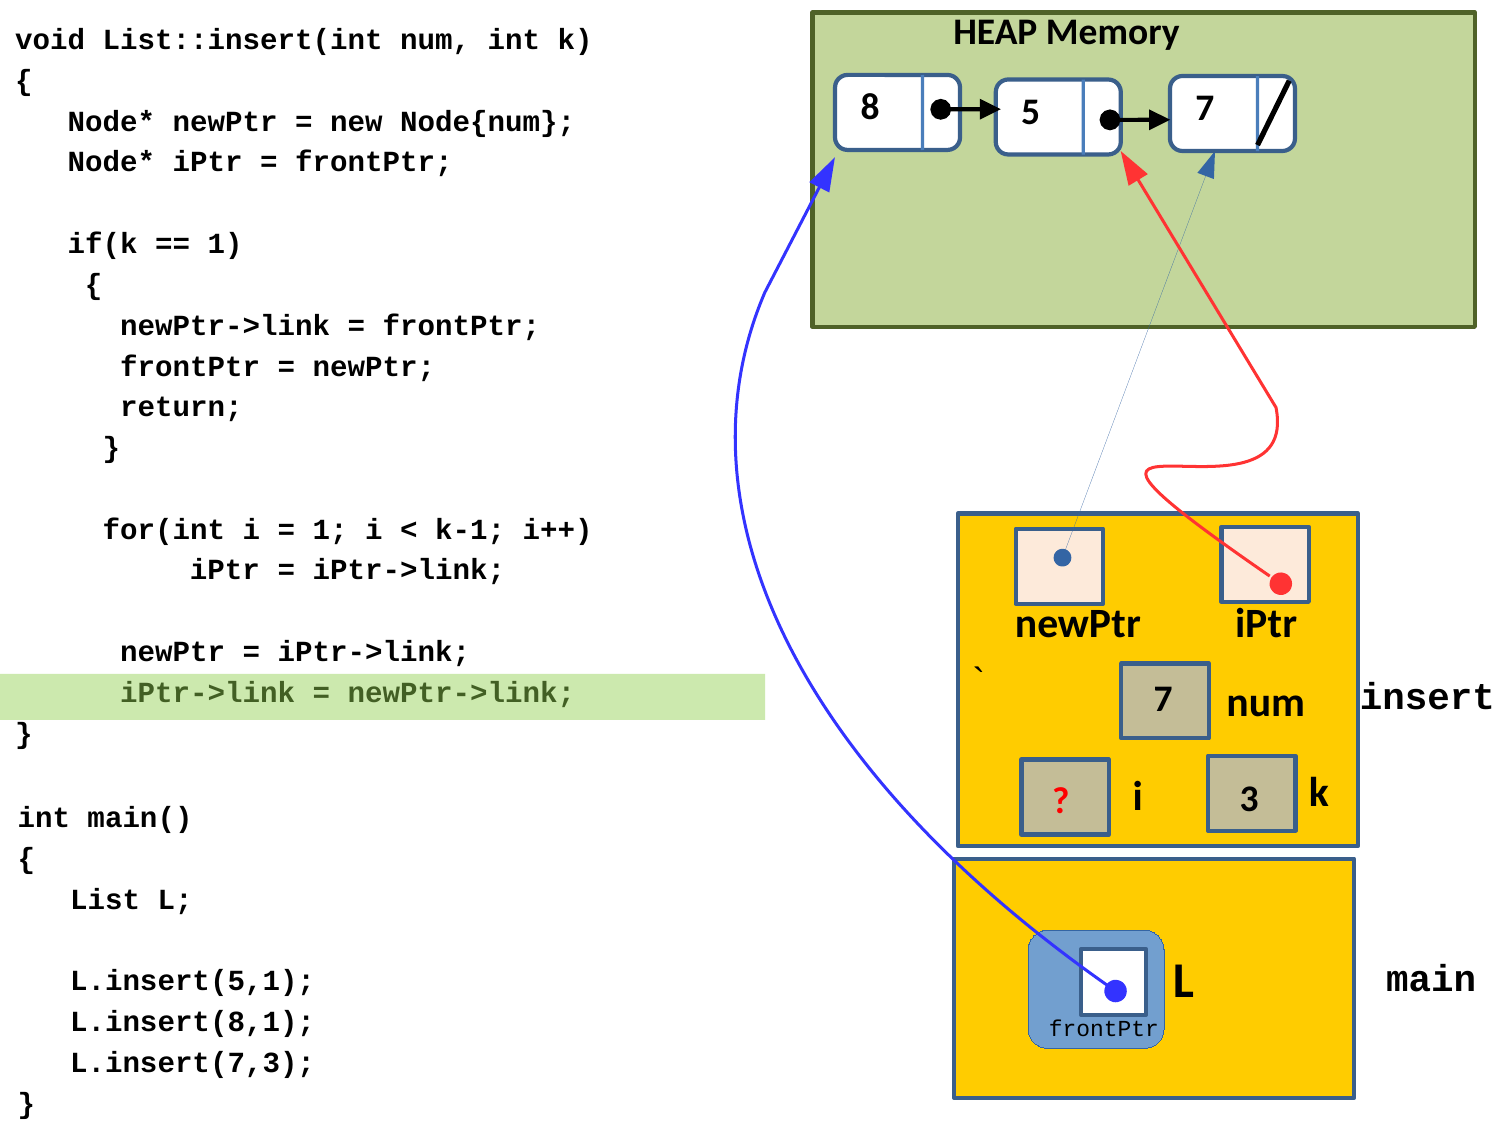

HEAP Memory
8
# void List::insert(int num, int k)
{
 Node* newPtr = new Node{num};
 Node* iPtr = frontPtr;
 if(k == 1)
 {
 newPtr->link = frontPtr;
 frontPtr = newPtr;
 return;
 }
 for(int i = 1; i < k-1; i++)
 iPtr = iPtr->link;
 newPtr = iPtr->link;
 iPtr->link = newPtr->link;
}
8
7
5
`
newPtr
iPtr
insert
7
num
k
i
3
?
int main()
{
 List L;
 L.insert(5,1);
 L.insert(8,1);
 L.insert(7,3);
}
frontPtr
L
main